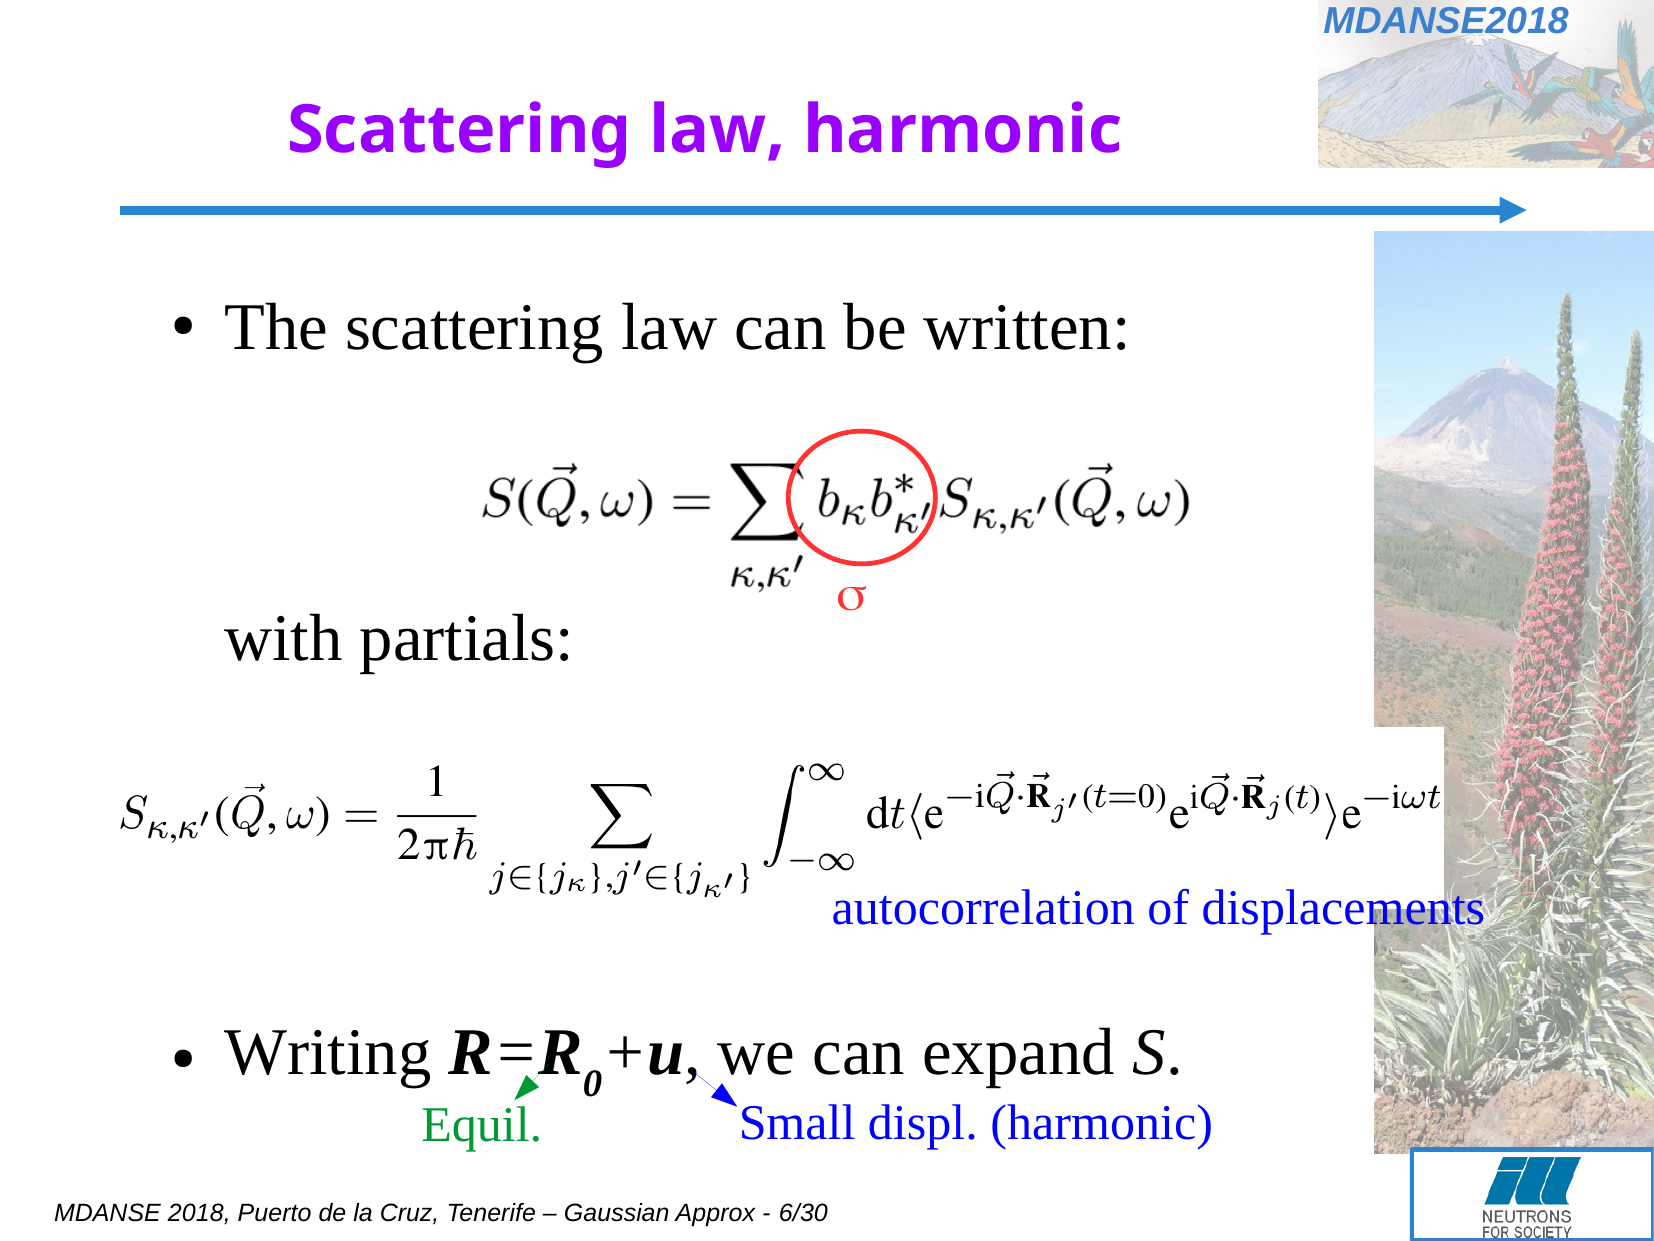

# Scattering law, harmonic
The scattering law can be written:
with partials:
Writing R=R0+u, we can expand S.
s
autocorrelation of displacements
Small displ. (harmonic)
Equil.